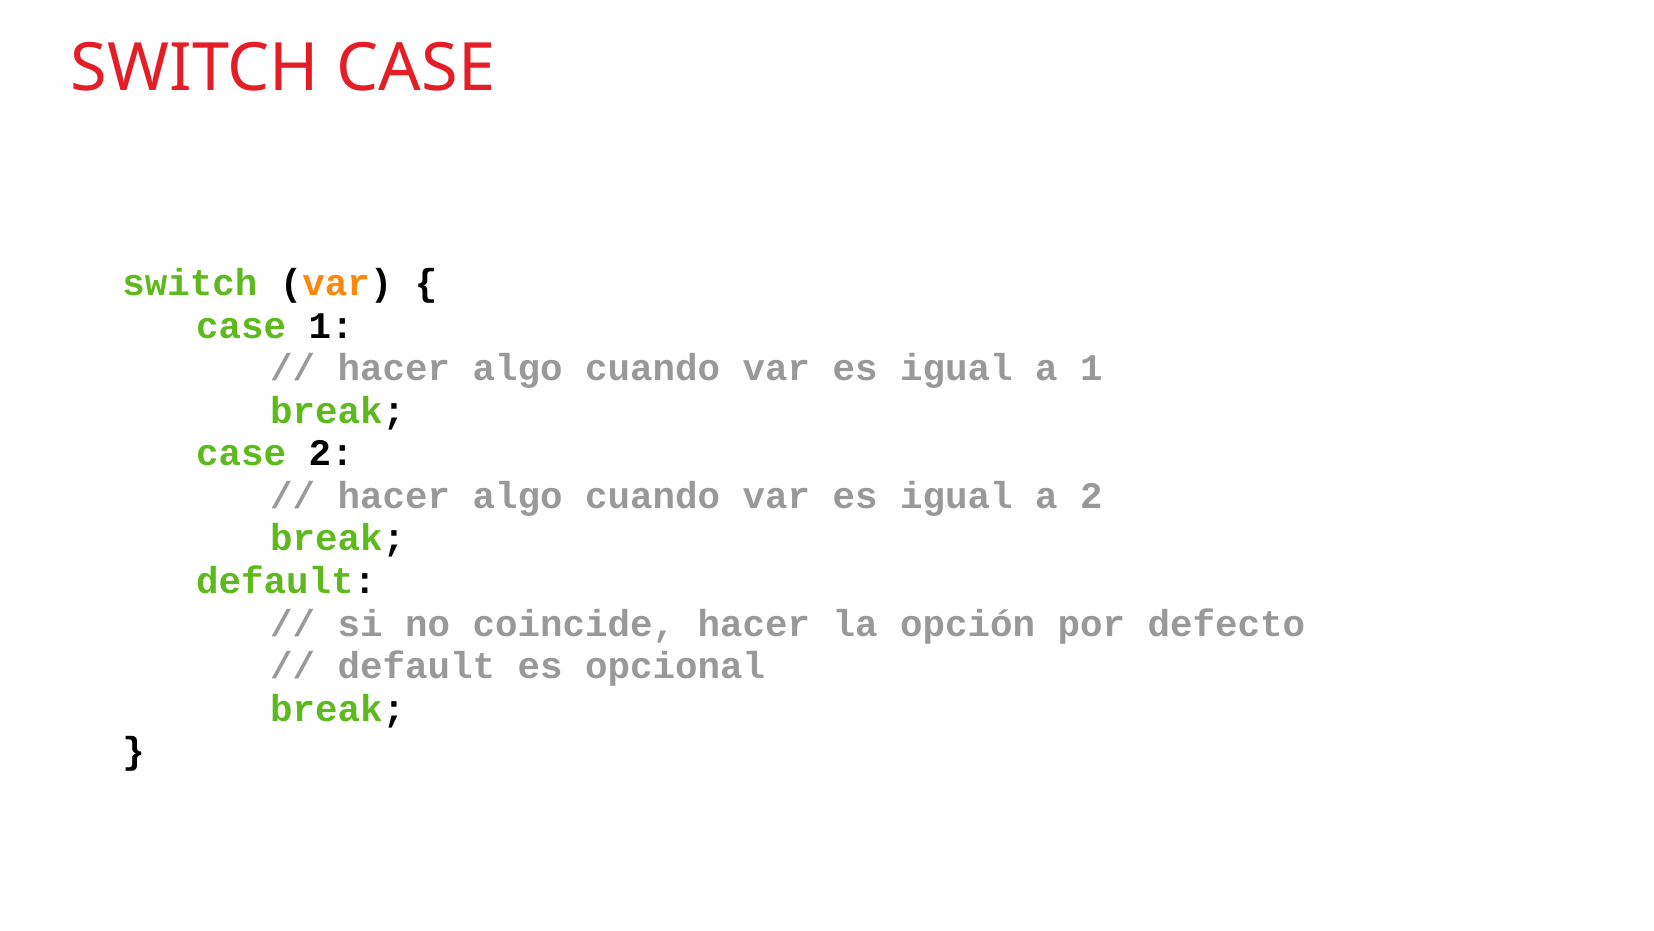

# SWITCH CASE
switch (var) {
	case 1:
		// hacer algo cuando var es igual a 1
		break;
	case 2:
		// hacer algo cuando var es igual a 2
		break;
	default:
		// si no coincide, hacer la opción por defecto
		// default es opcional
		break;
}